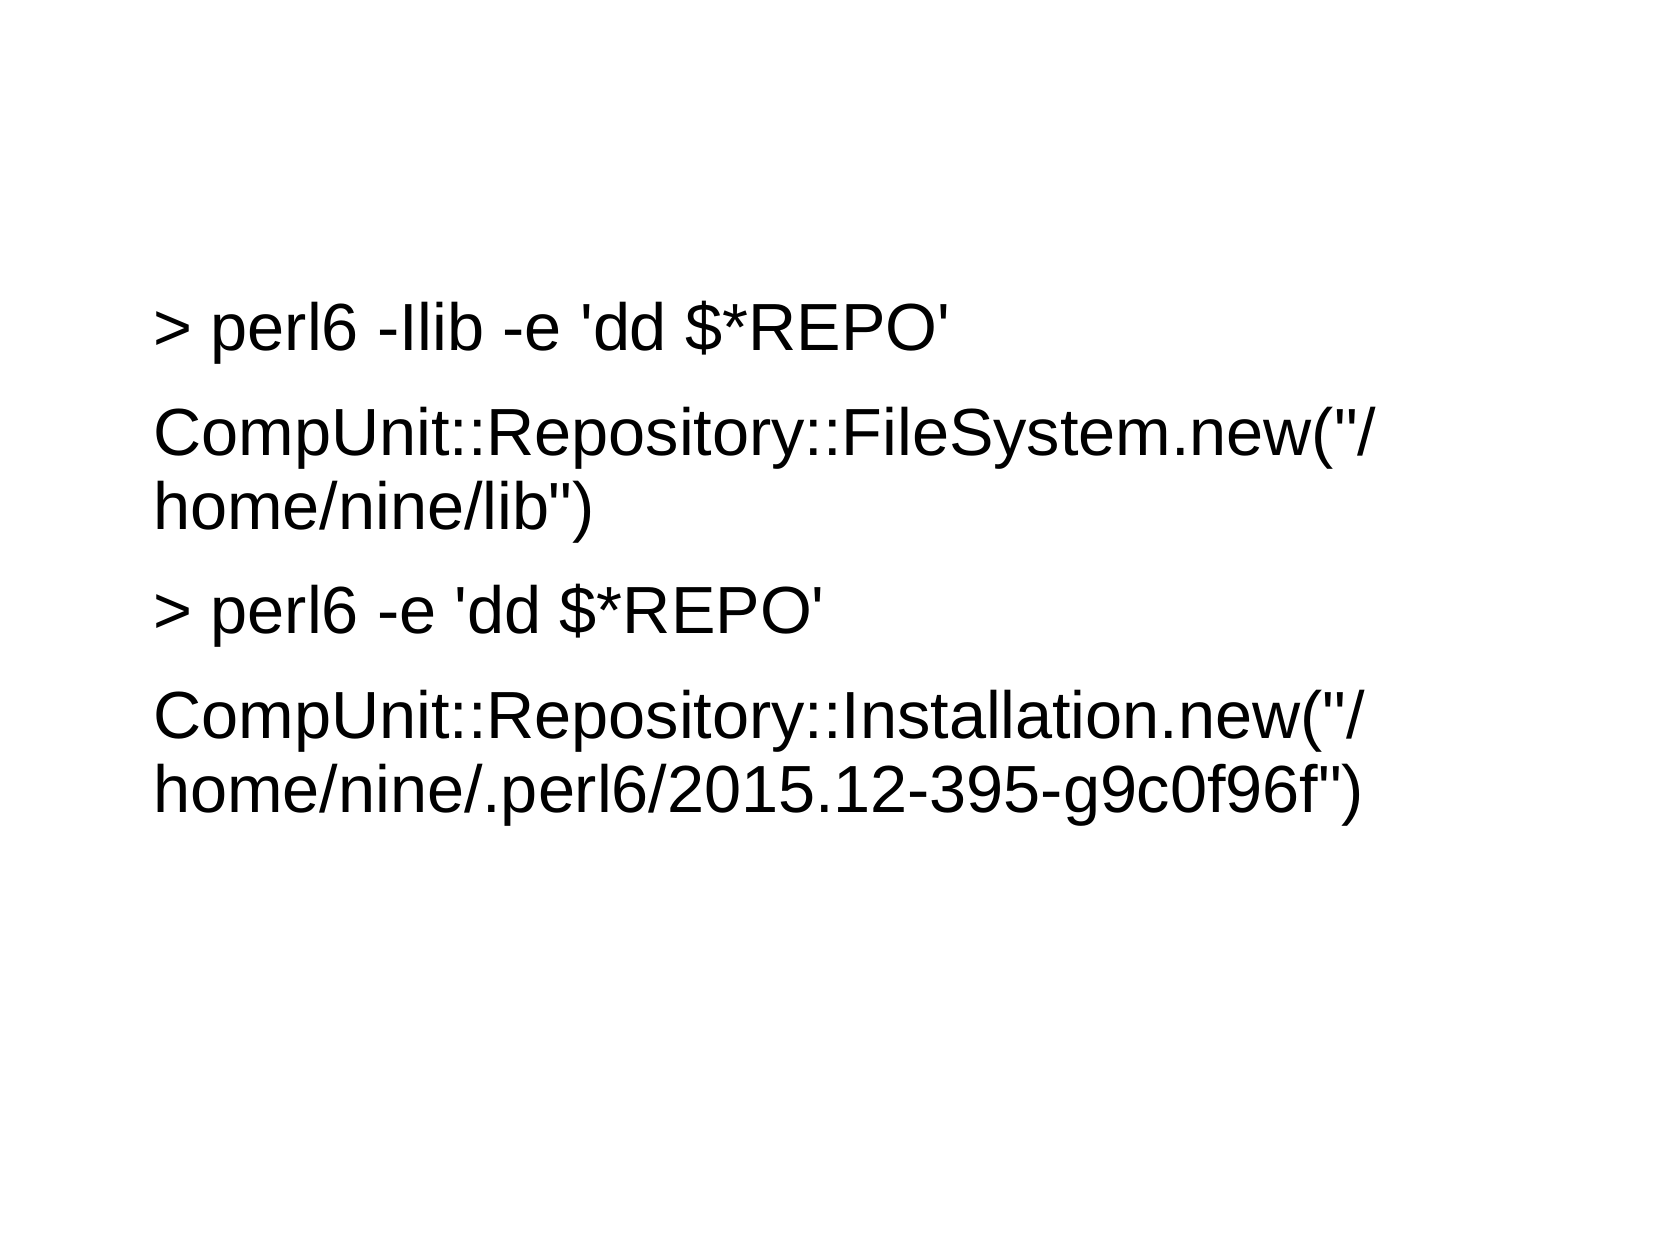

#
> perl6 -Ilib -e 'dd $*REPO'
CompUnit::Repository::FileSystem.new("/home/nine/lib")
> perl6 -e 'dd $*REPO'
CompUnit::Repository::Installation.new("/home/nine/.perl6/2015.12-395-g9c0f96f")